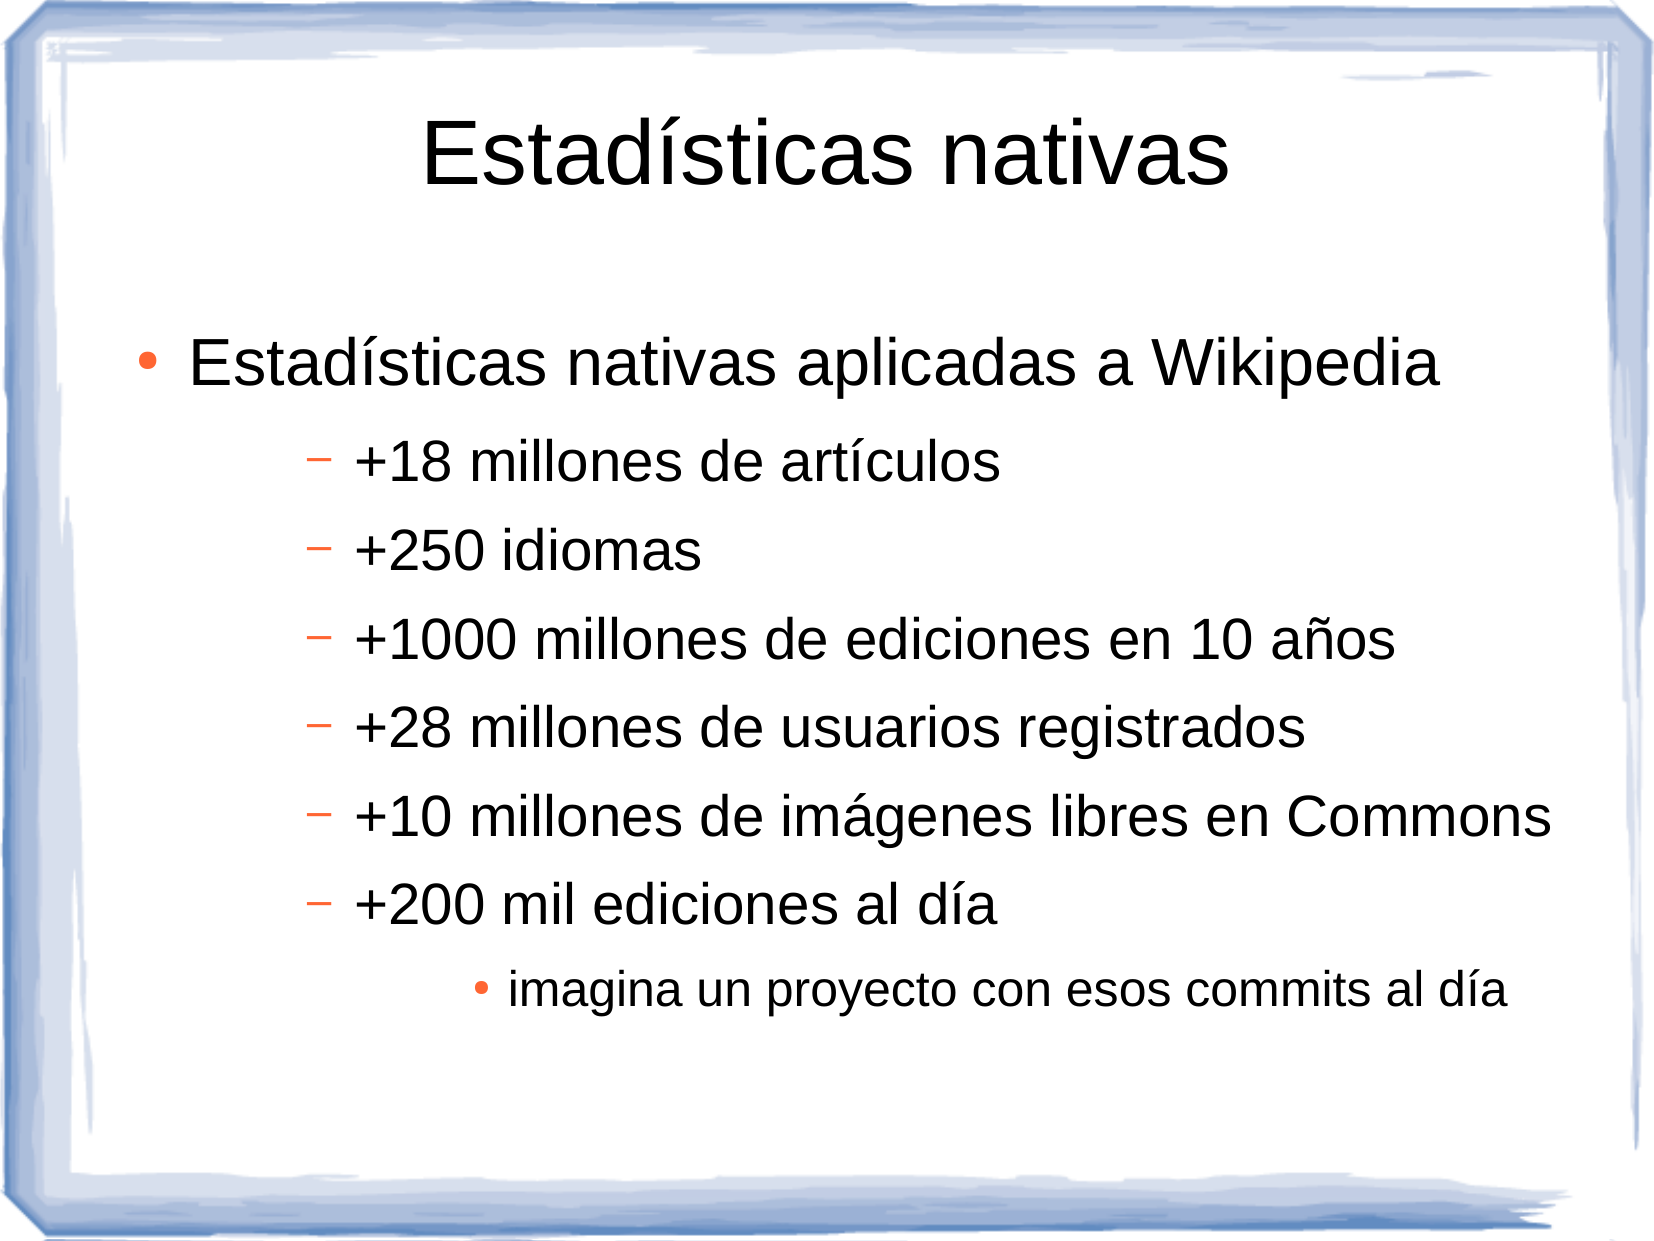

# Estadísticas nativas
Estadísticas nativas aplicadas a Wikipedia
+18 millones de artículos
+250 idiomas
+1000 millones de ediciones en 10 años
+28 millones de usuarios registrados
+10 millones de imágenes libres en Commons
+200 mil ediciones al día
imagina un proyecto con esos commits al día